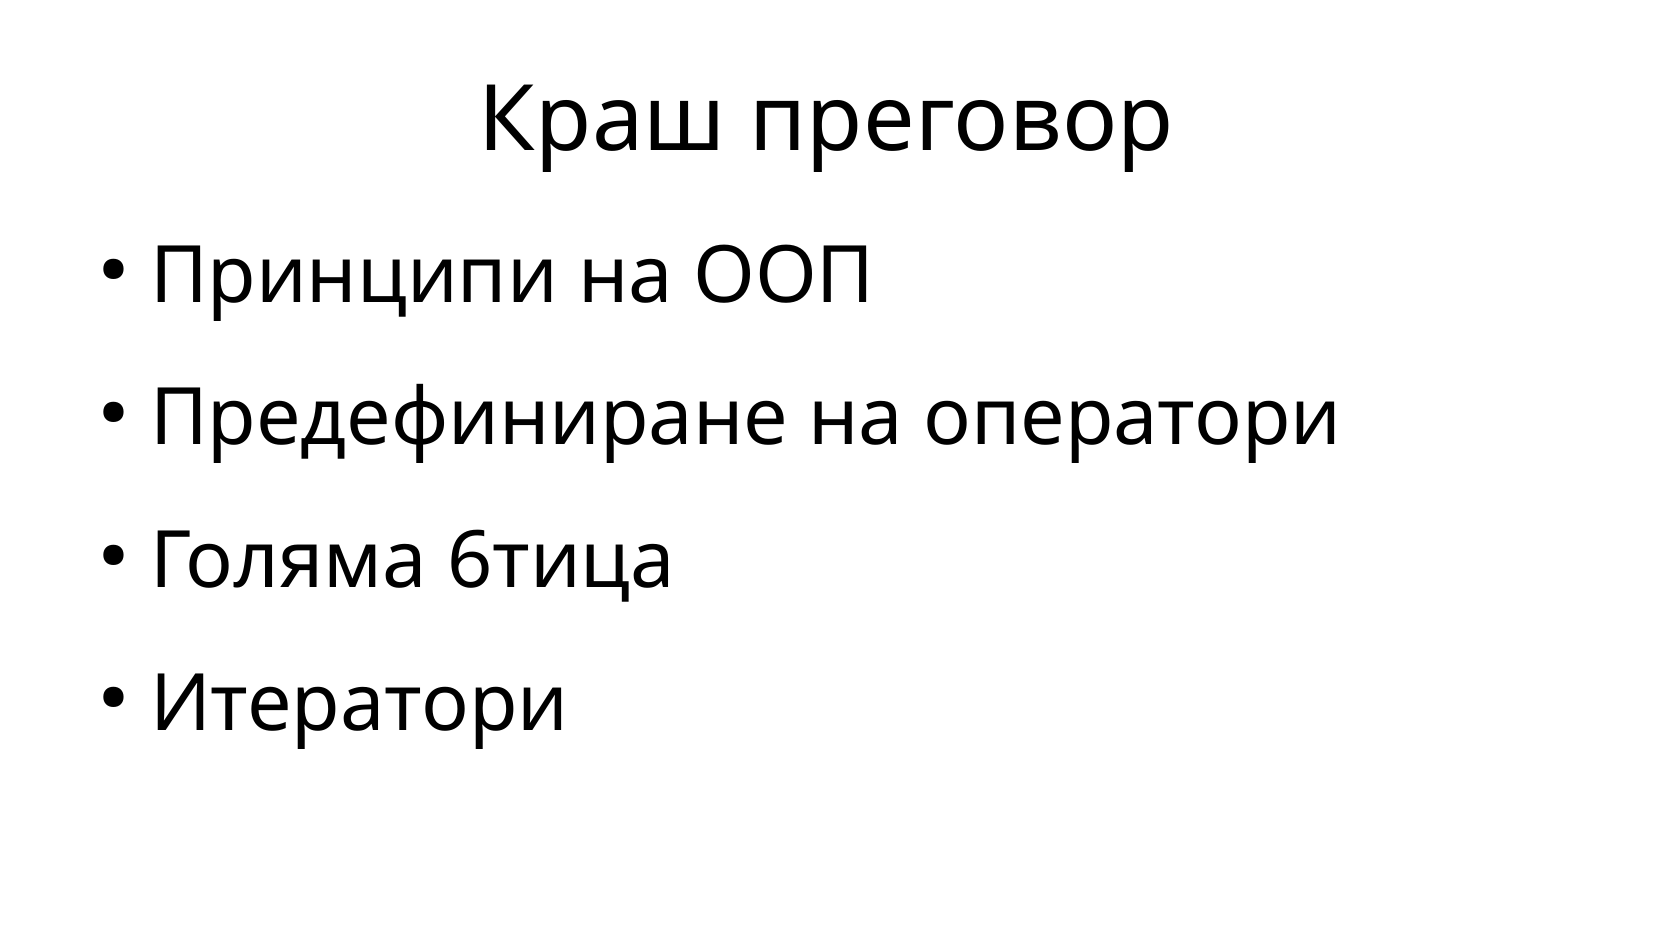

# Краш преговор
Принципи на ООП
Предефиниране на оператори
Голяма 6тица
Итератори